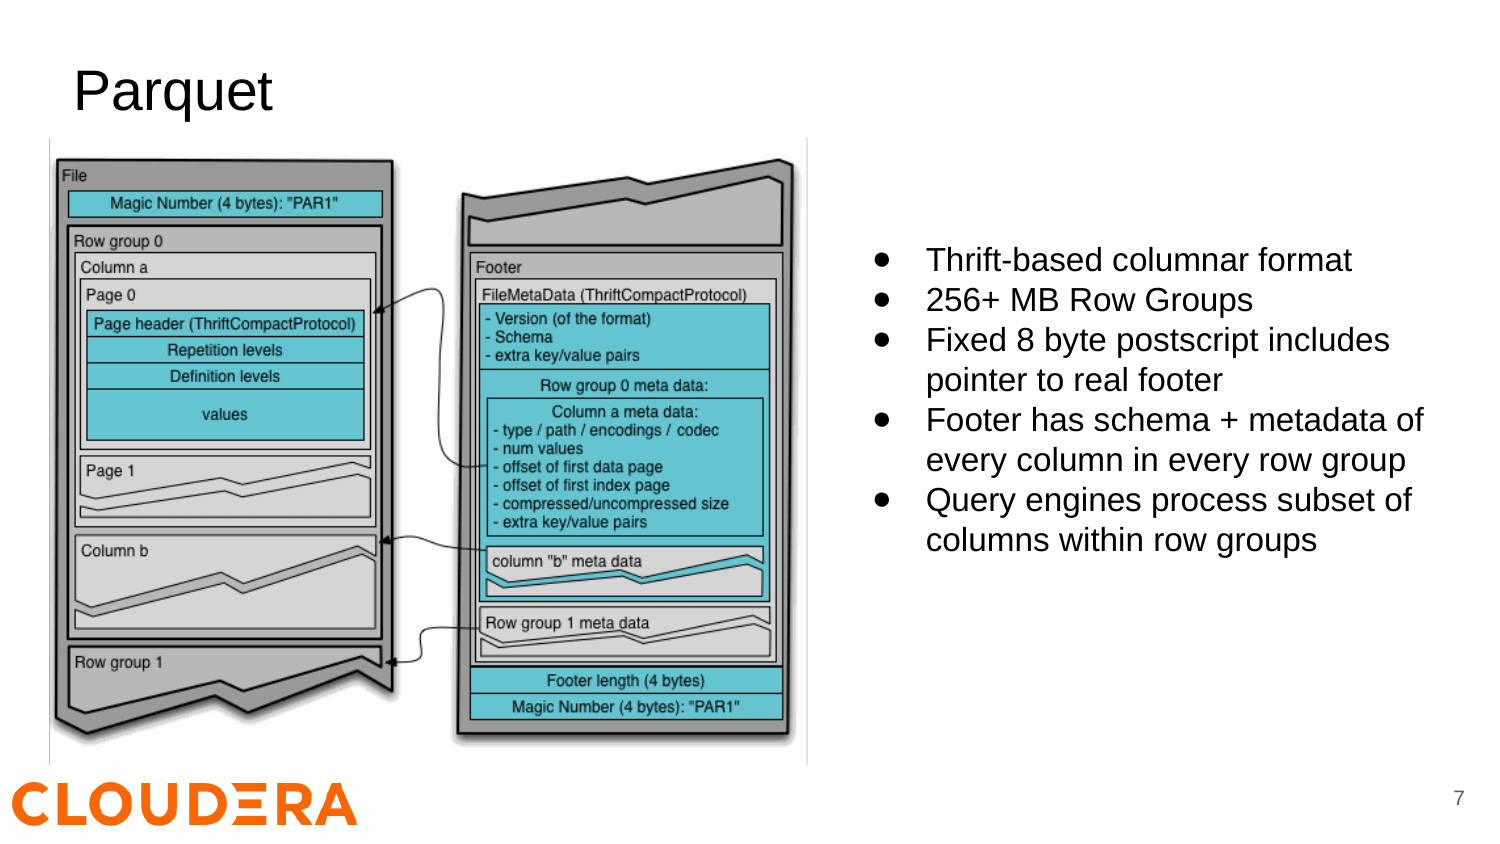

# Parquet
Thrift-based columnar format
256+ MB Row Groups
Fixed 8 byte postscript includes pointer to real footer
Footer has schema + metadata of every column in every row group
Query engines process subset of columns within row groups